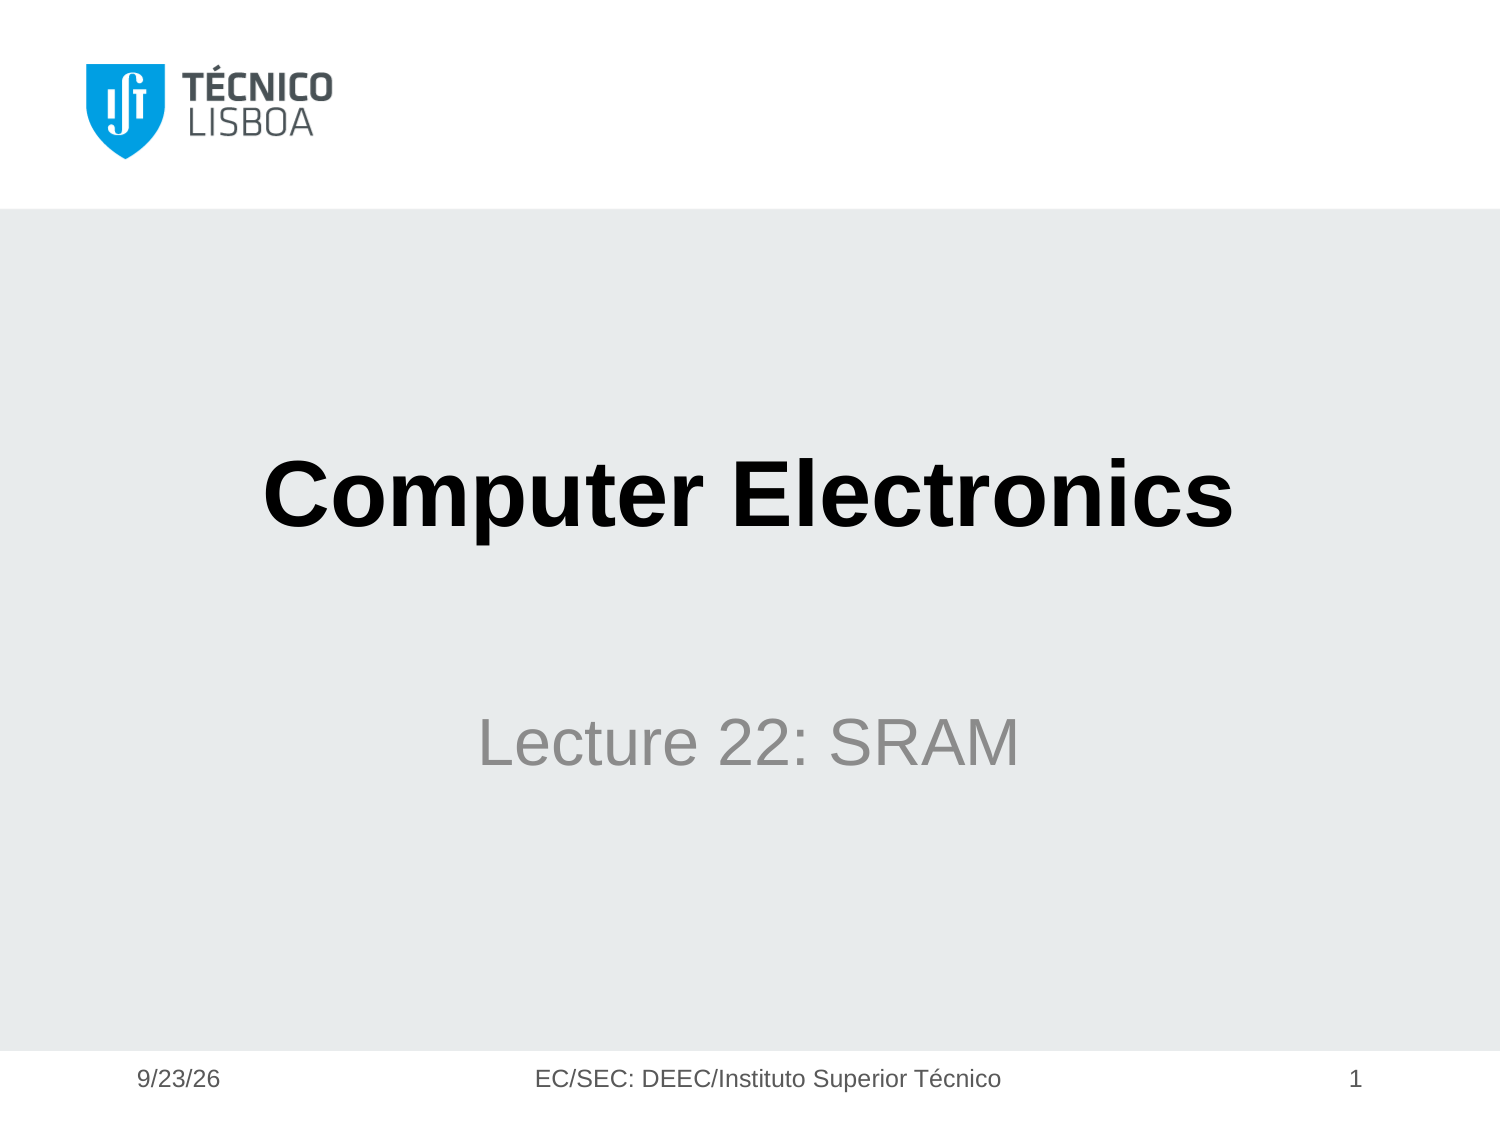

Computer Electronics
# Lecture 22: SRAM
EC/SEC: DEEC/Instituto Superior Técnico
1